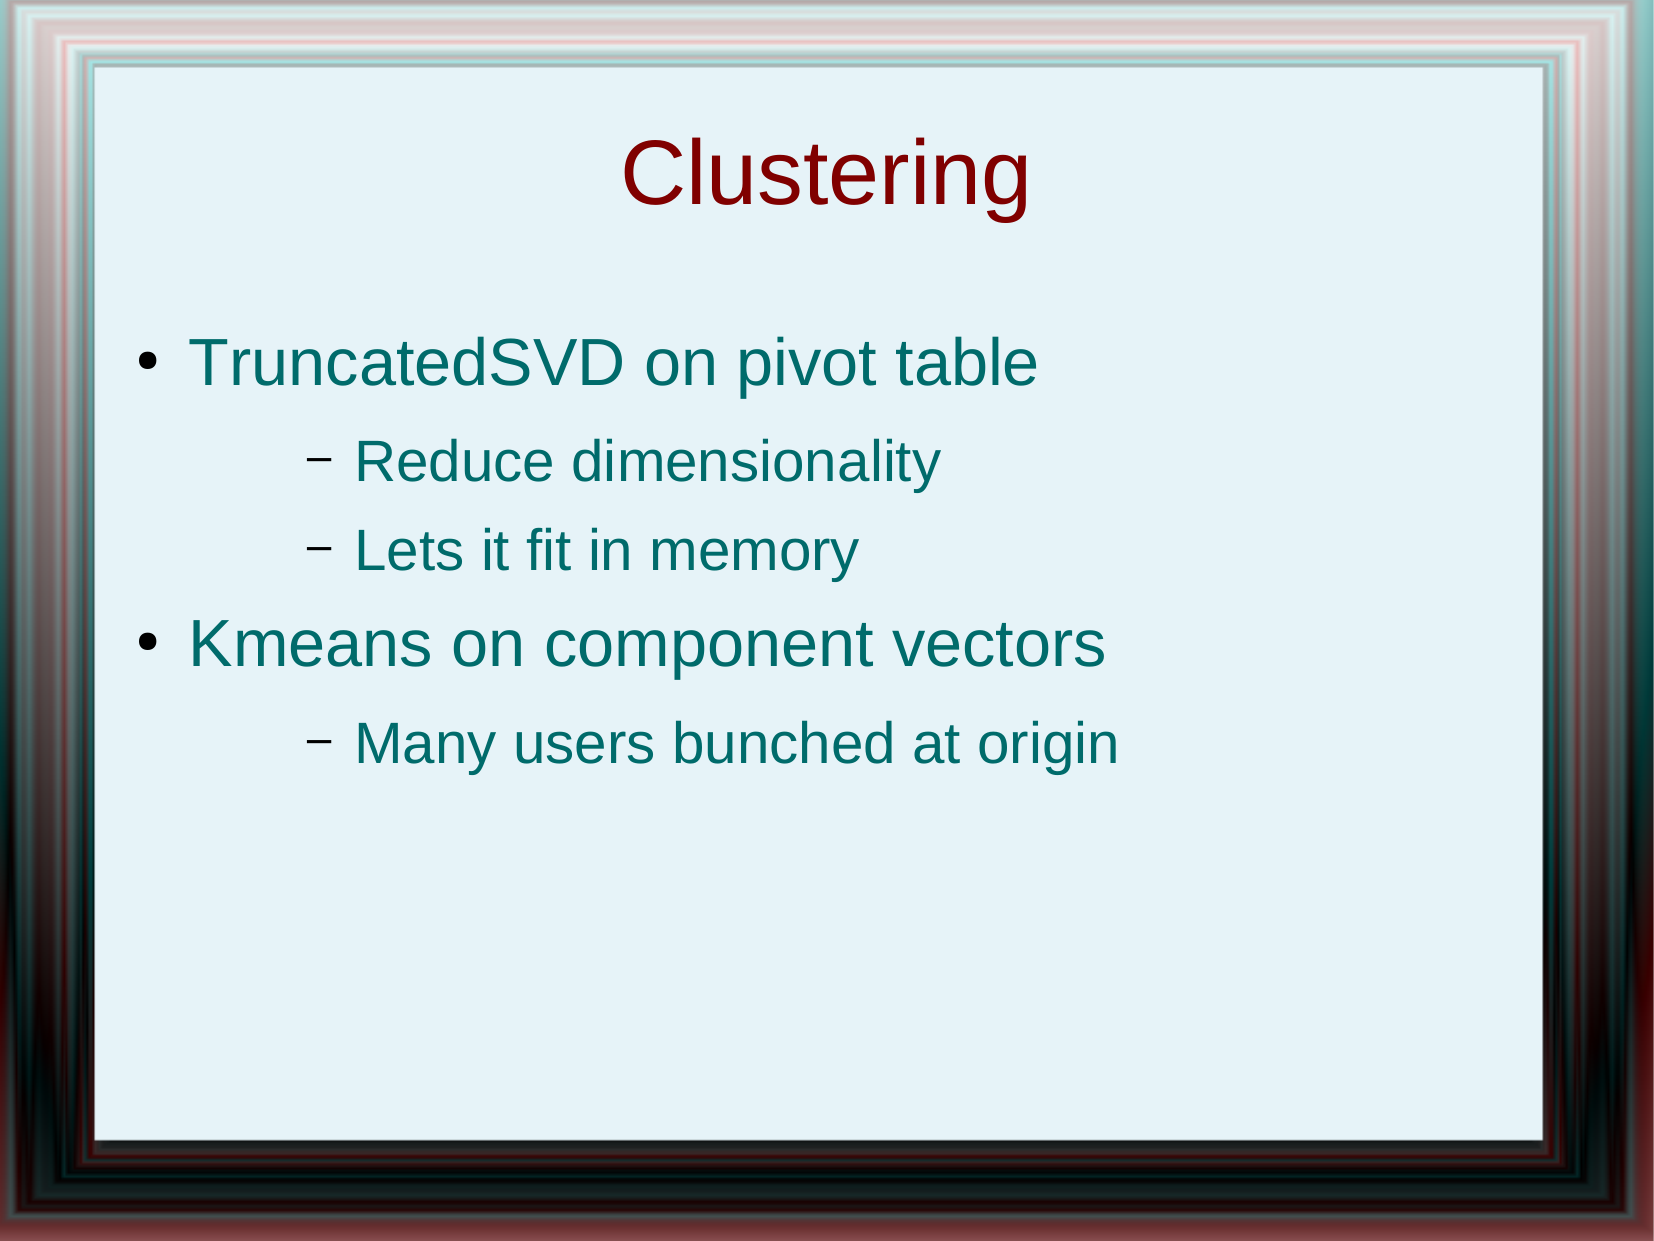

# Clustering
TruncatedSVD on pivot table
Reduce dimensionality
Lets it fit in memory
Kmeans on component vectors
Many users bunched at origin